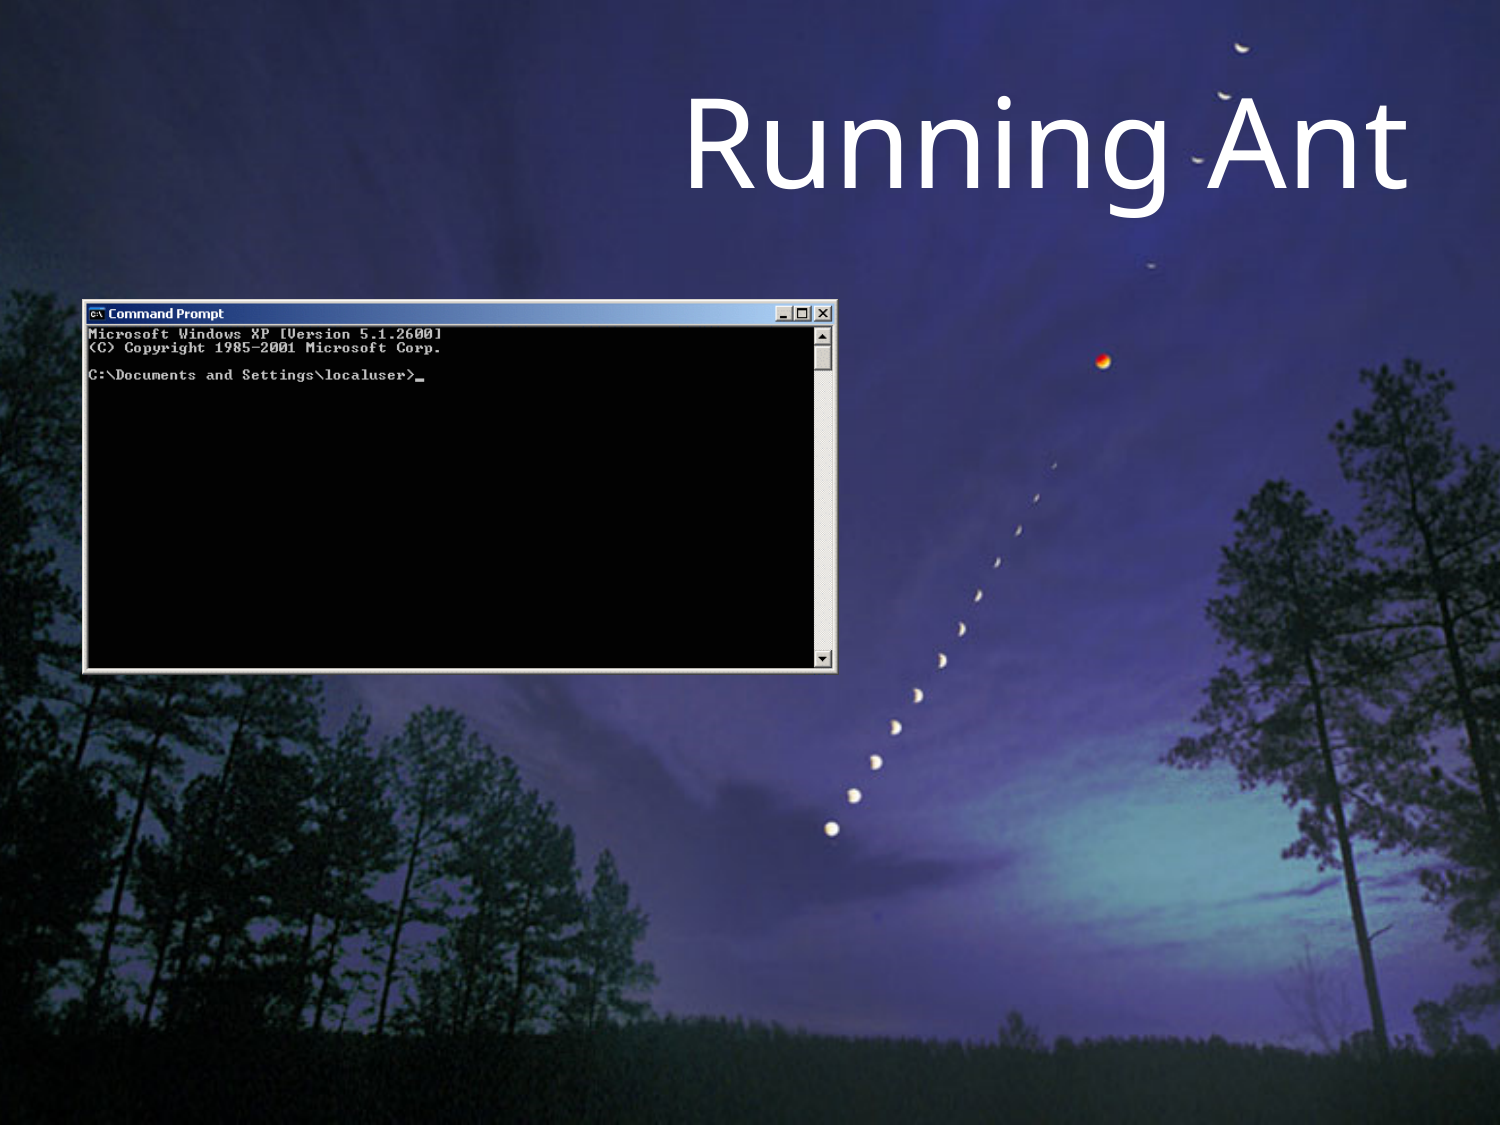

# Running Ant
Ant - Jim Priest
6